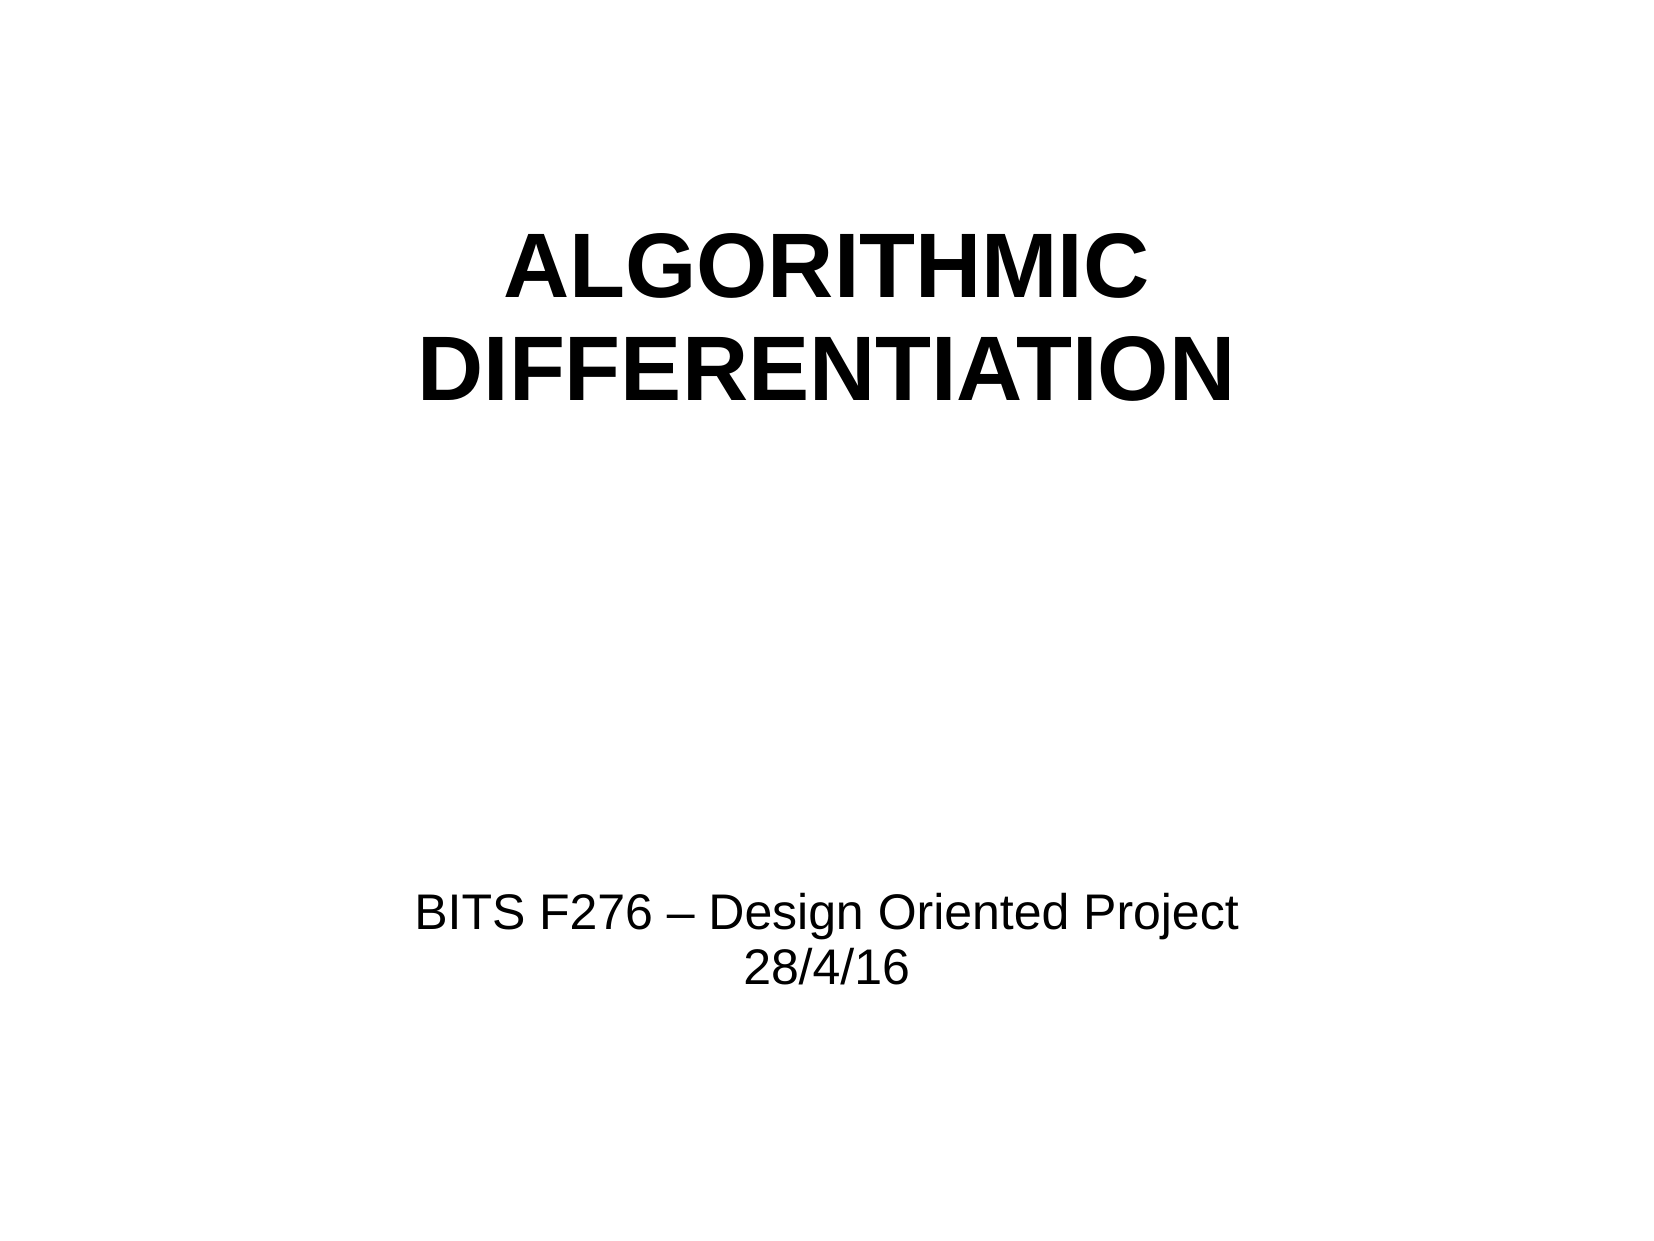

# ALGORITHMIC DIFFERENTIATION
BITS F276 – Design Oriented Project
28/4/16